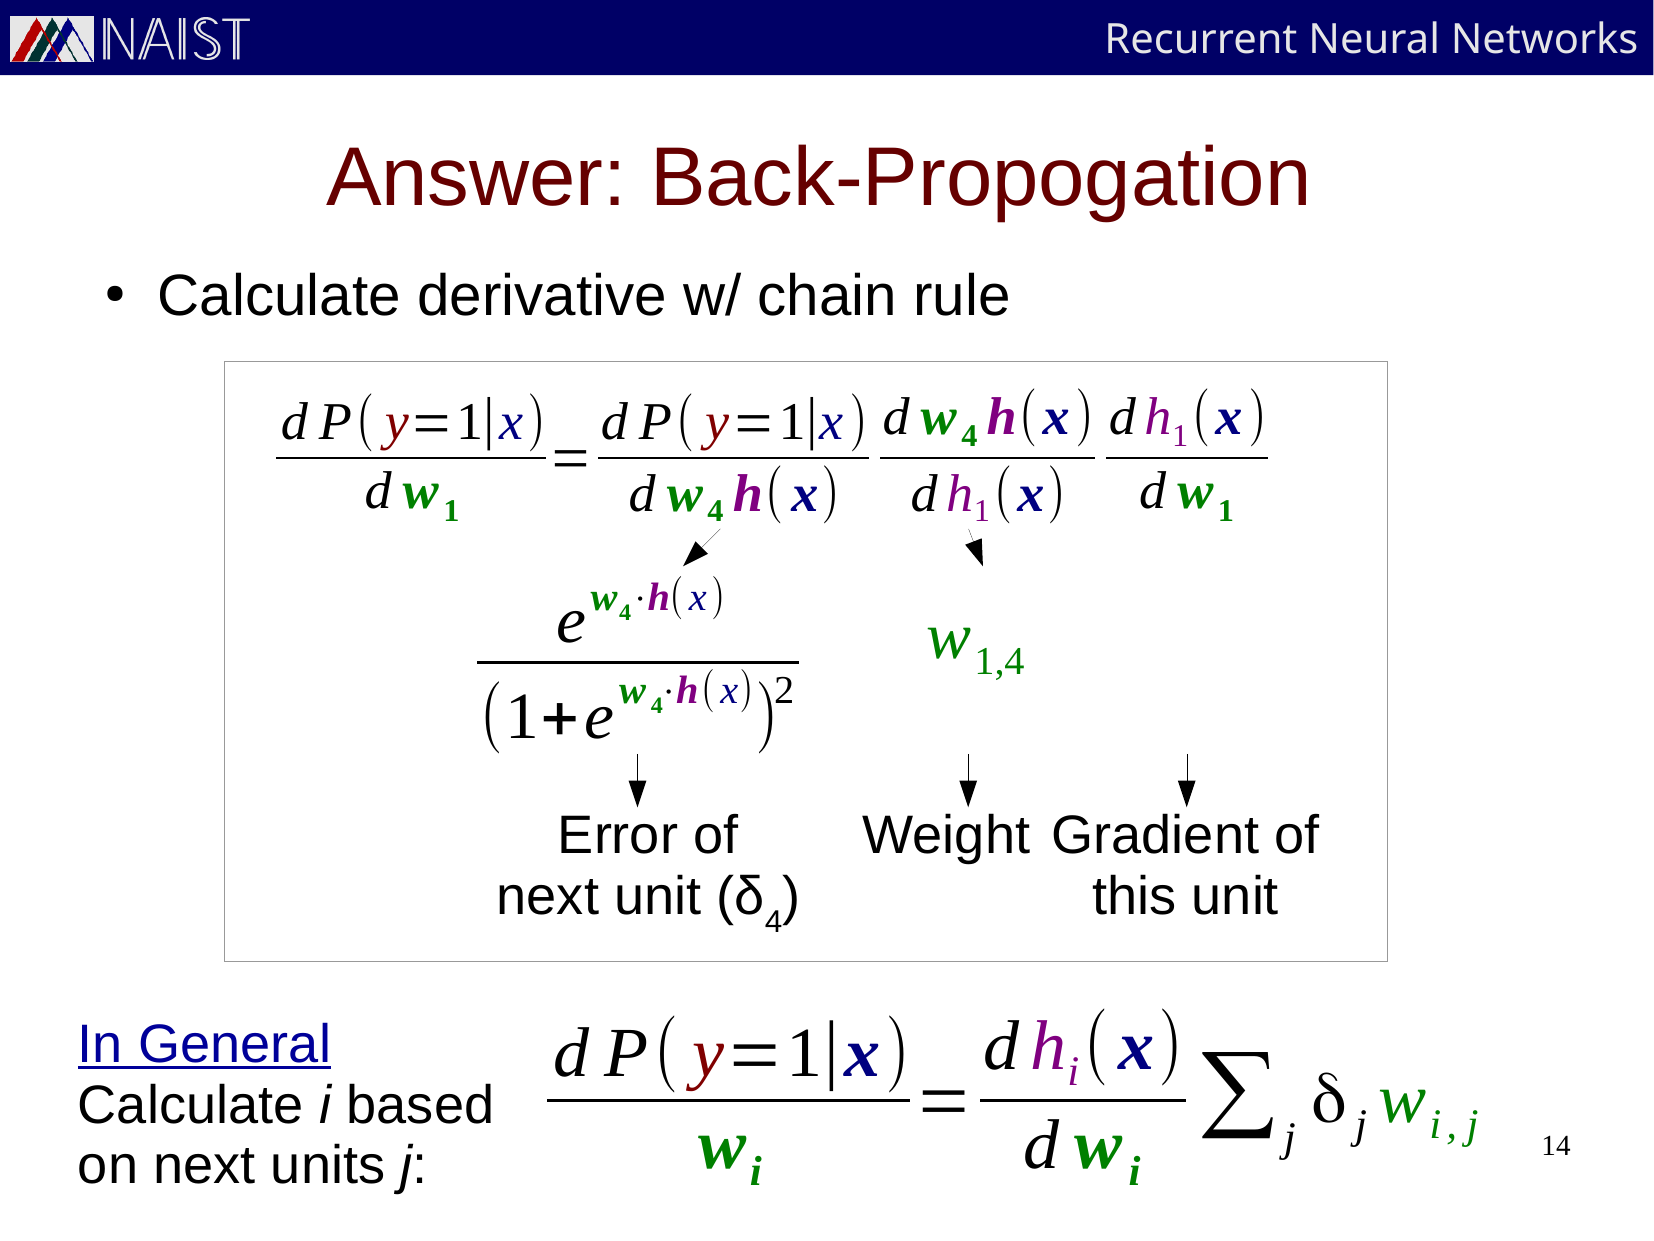

# Answer: Back-Propogation
Calculate derivative w/ chain rule
Error of
next unit (δ4)
Weight
Gradient of
this unit
In General
Calculate i based
on next units j:
14